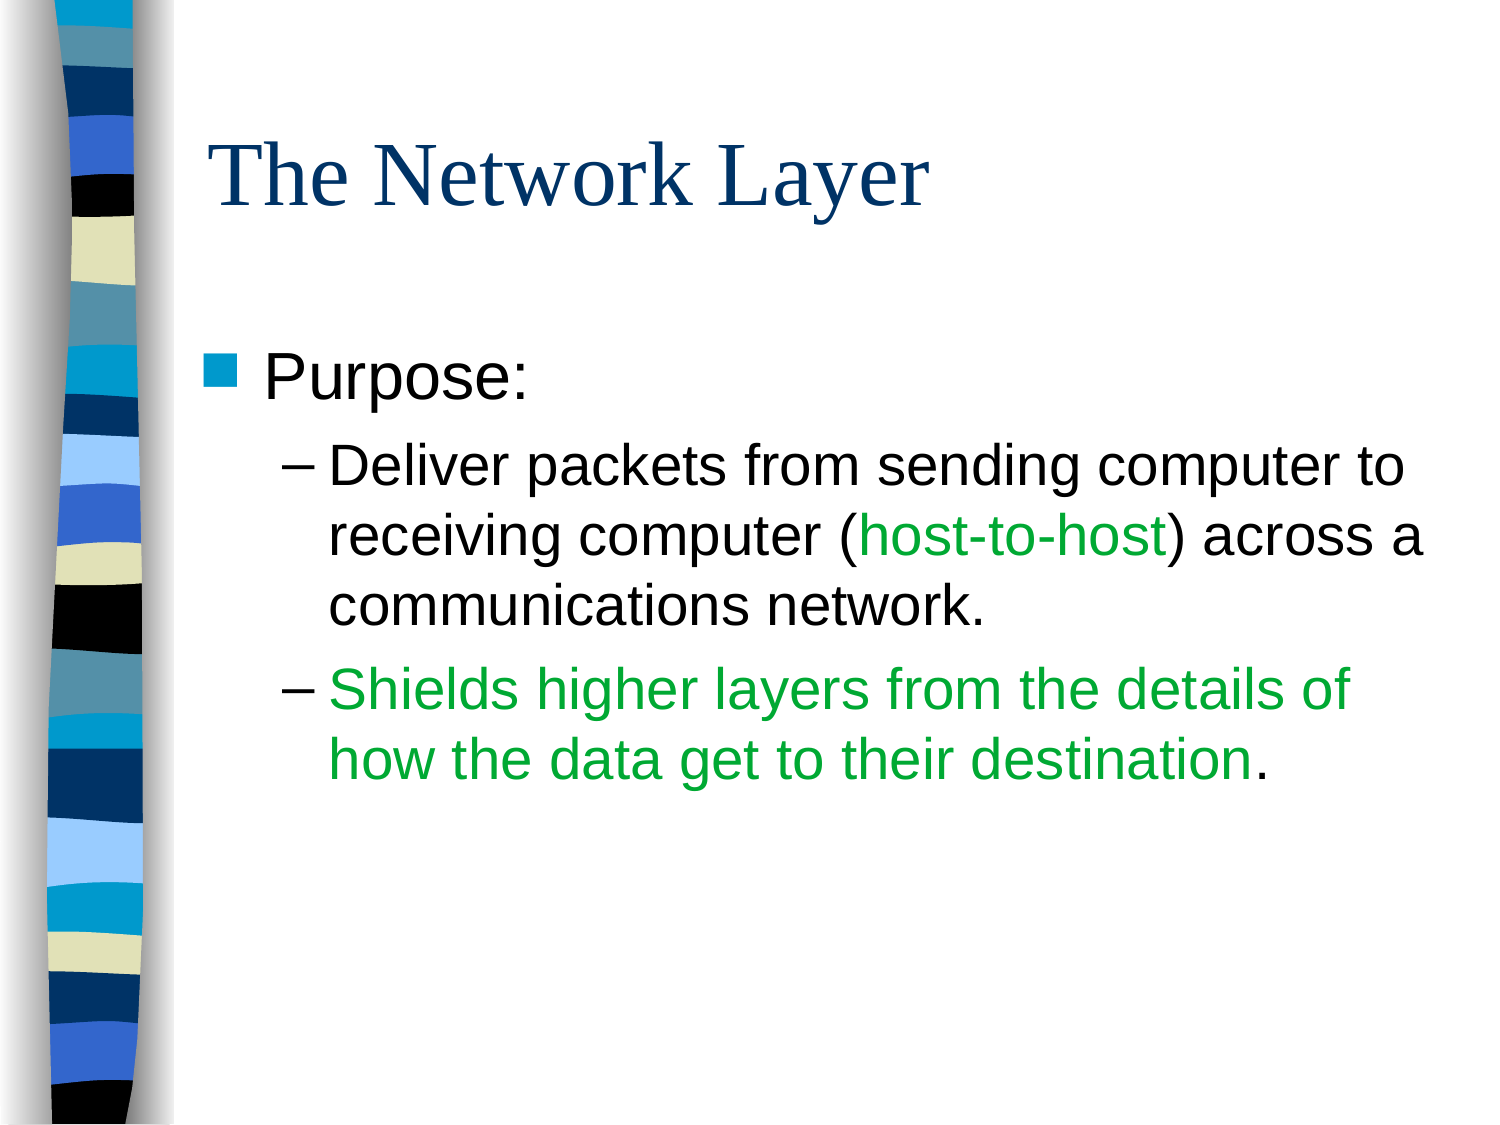

# The Network Layer
Purpose:
Deliver packets from sending computer to receiving computer (host-to-host) across a communications network.
Shields higher layers from the details of how the data get to their destination.